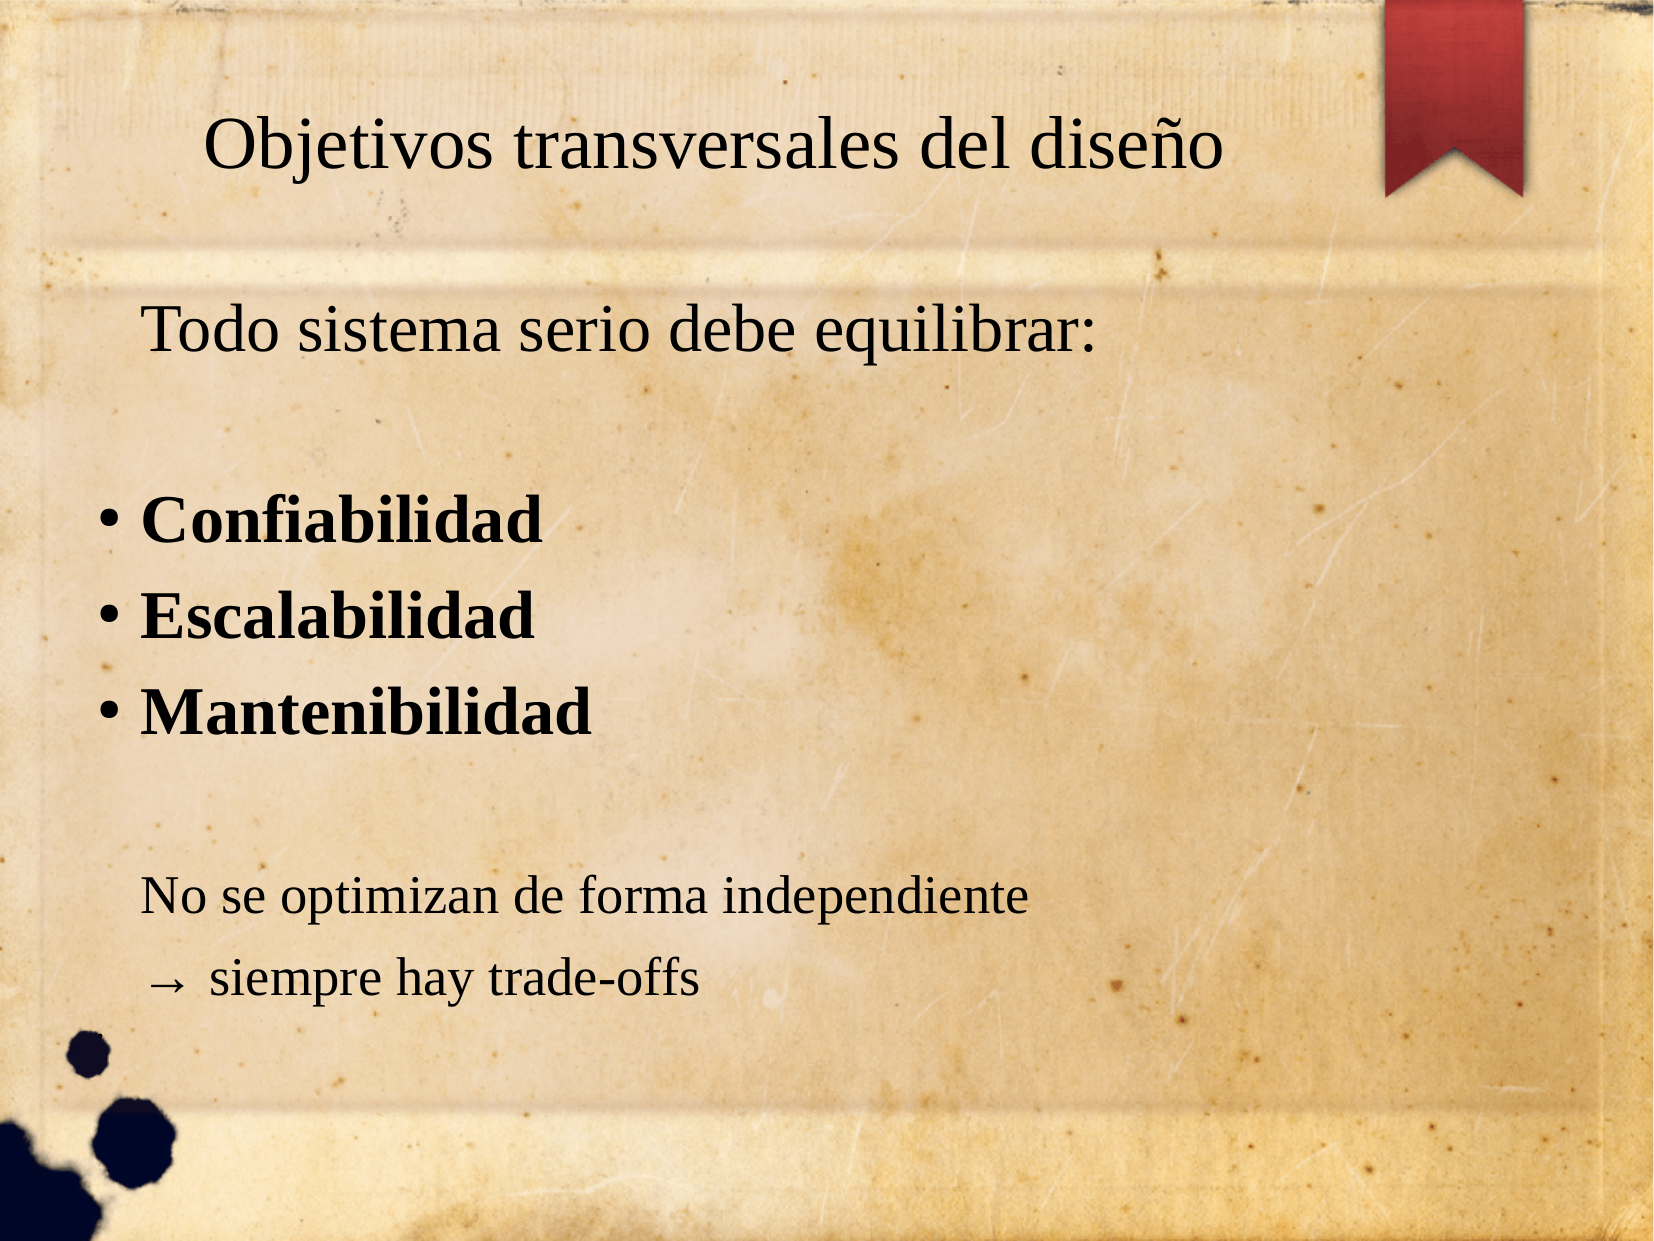

# Objetivos transversales del diseño
Todo sistema serio debe equilibrar:
Confiabilidad
Escalabilidad
Mantenibilidad
No se optimizan de forma independiente
→ siempre hay trade-offs